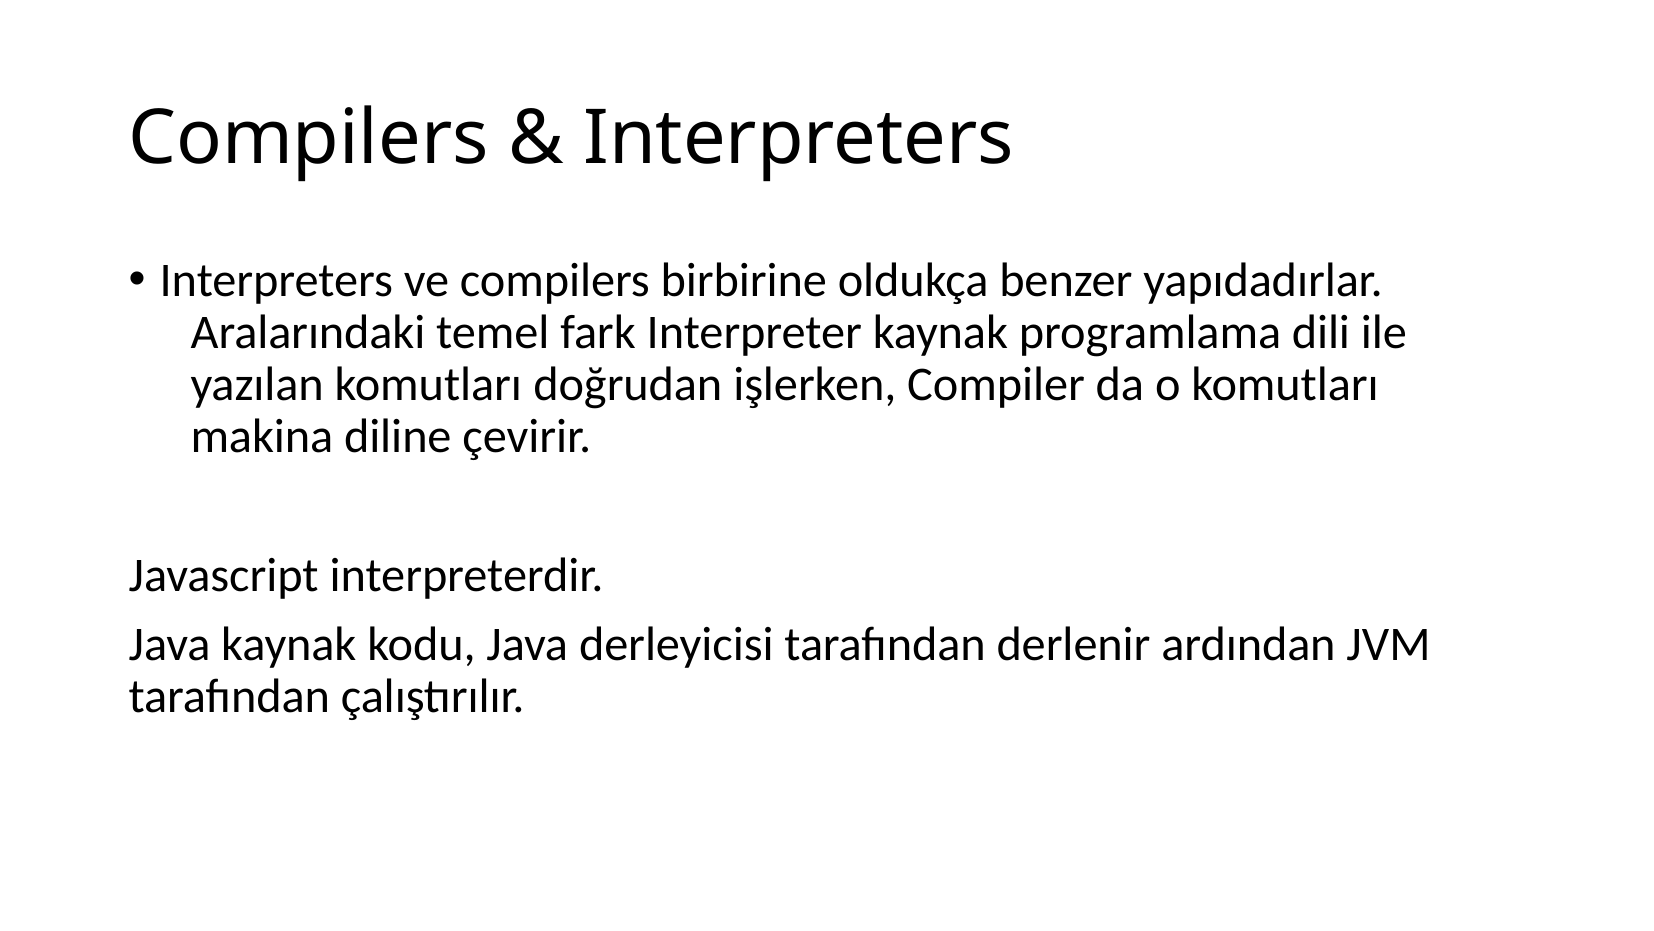

# Compilers & Interpreters
Interpreters ve compilers birbirine oldukça benzer yapıdadırlar. Aralarındaki temel fark Interpreter kaynak programlama dili ile yazılan komutları doğrudan işlerken, Compiler da o komutları makina diline çevirir.
Javascript interpreterdir.
Java kaynak kodu, Java derleyicisi tarafından derlenir ardından JVM tarafından çalıştırılır.